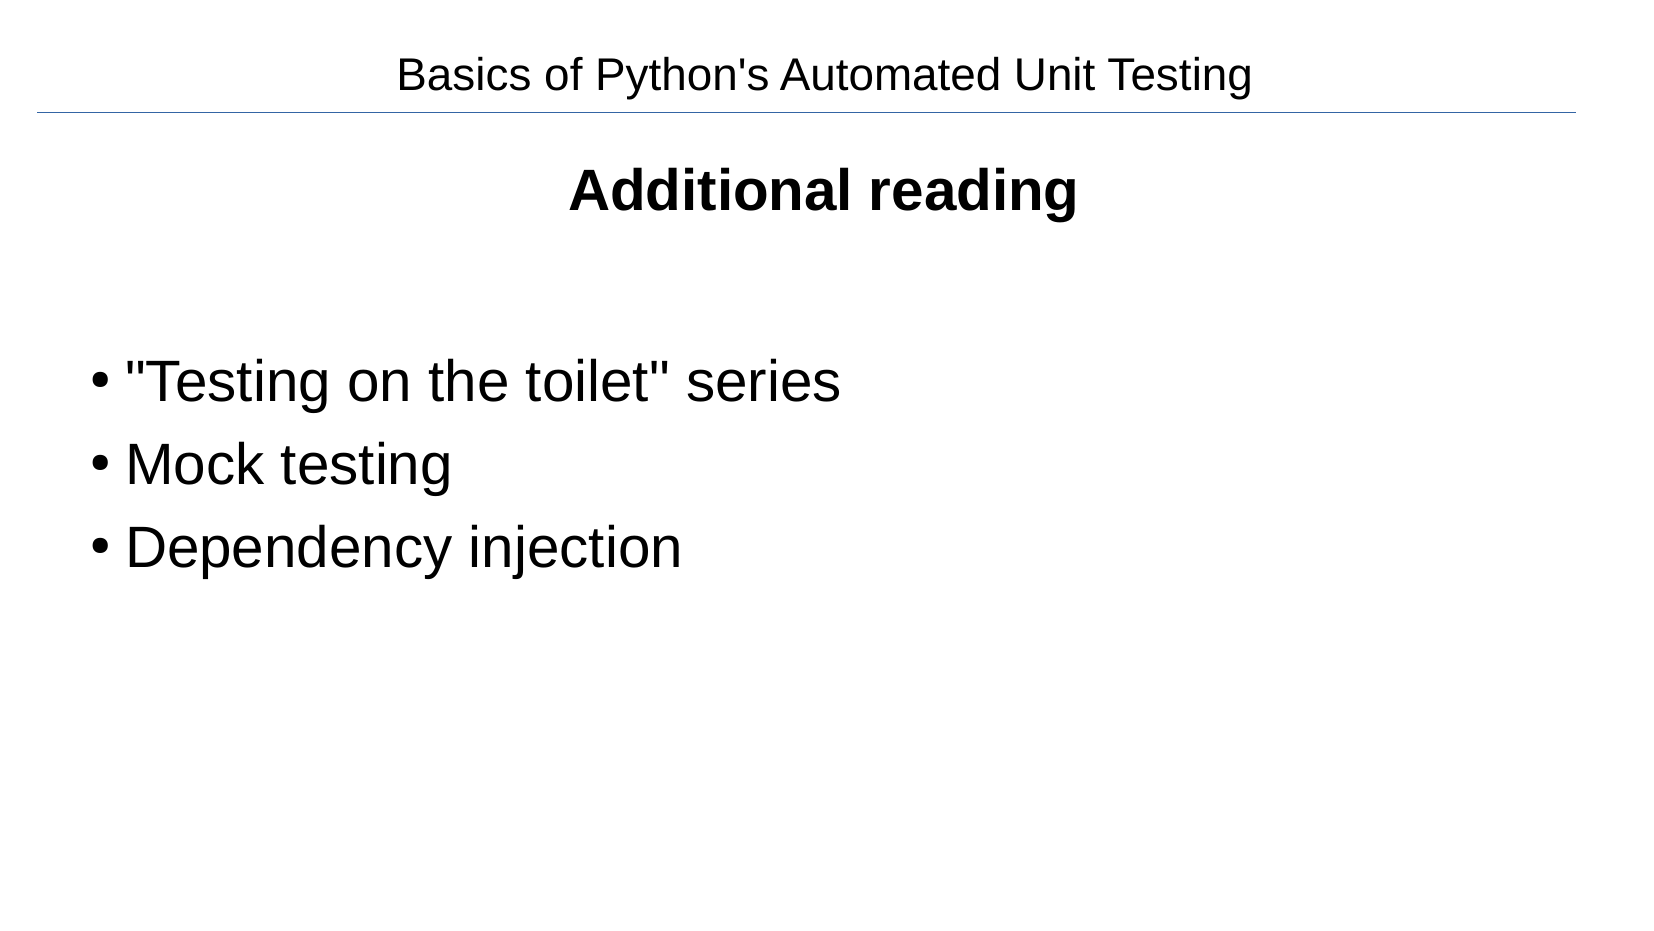

# Basics of Python's Automated Unit Testing
Additional reading
"Testing on the toilet" series
Mock testing
Dependency injection